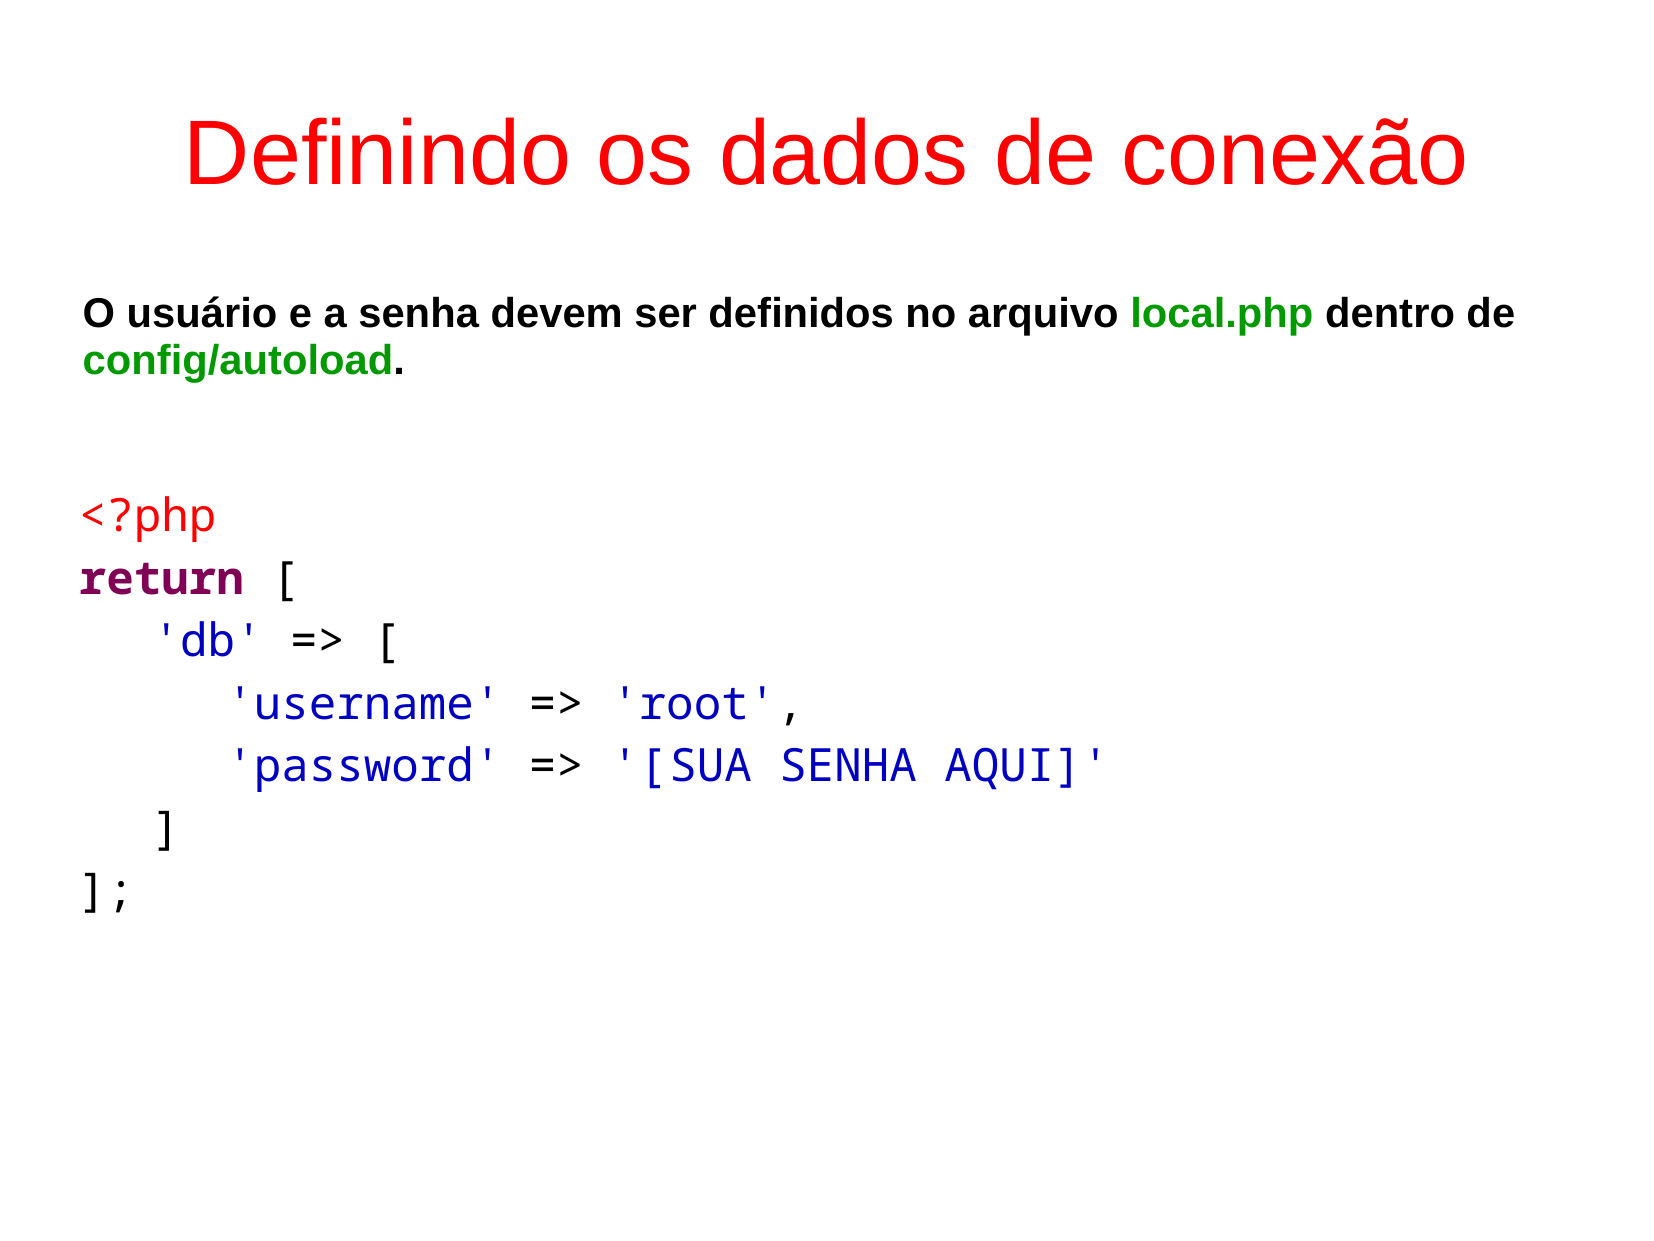

# Definindo os dados de conexão
O usuário e a senha devem ser definidos no arquivo local.php dentro de config/autoload.
<?php
return [
	'db' => [
		'username' => 'root',
		'password' => '[	SUA SENHA AQUI]'
	]
];